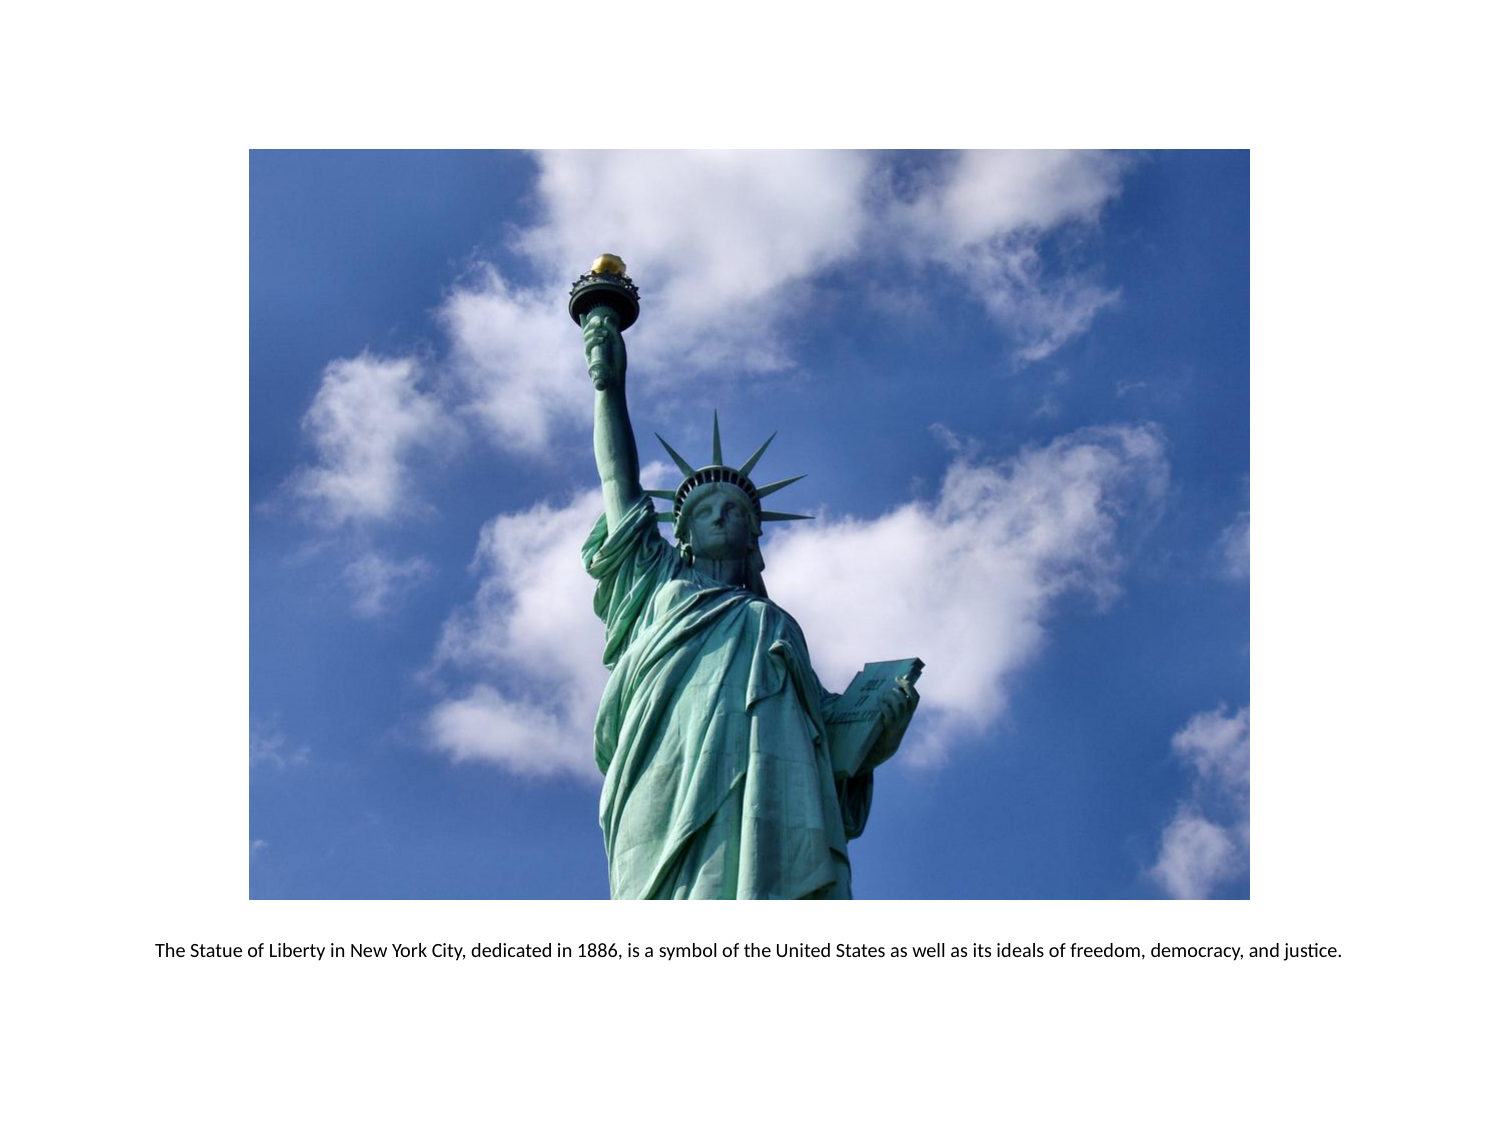

The Statue of Liberty in New York City, dedicated in 1886, is a symbol of the United States as well as its ideals of freedom, democracy, and justice.